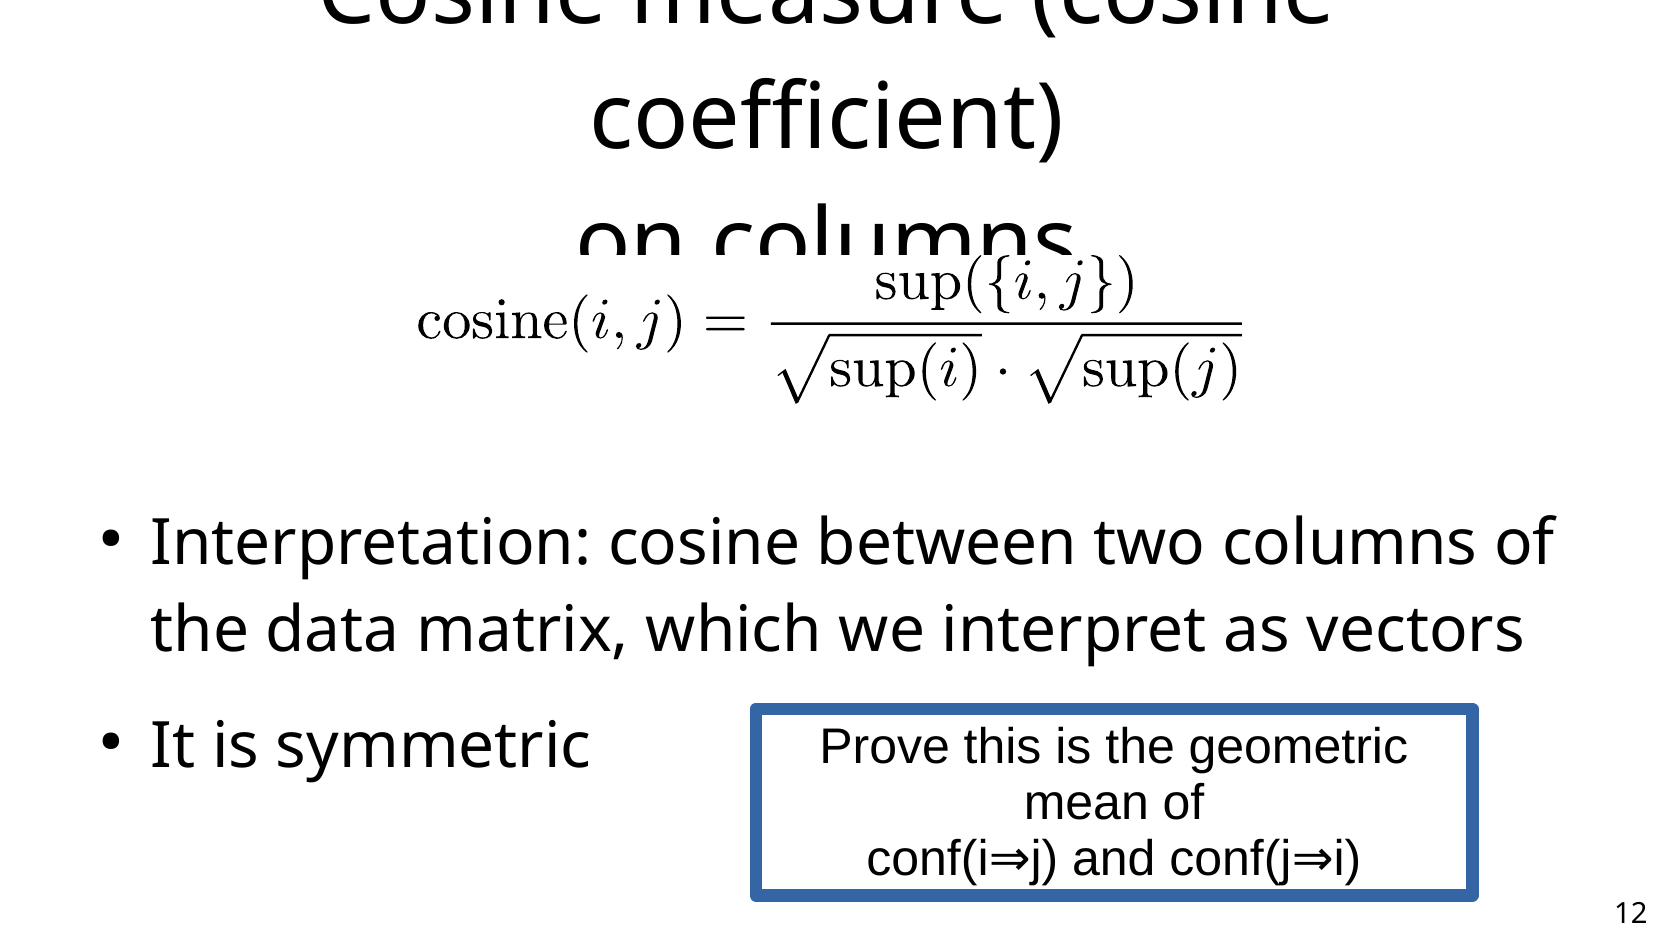

# Cosine measure (cosine coefficient) on columns
Interpretation: cosine between two columns of the data matrix, which we interpret as vectors
It is symmetric
Prove this is the geometric
mean of
conf(i⇒j) and conf(j⇒i)
12